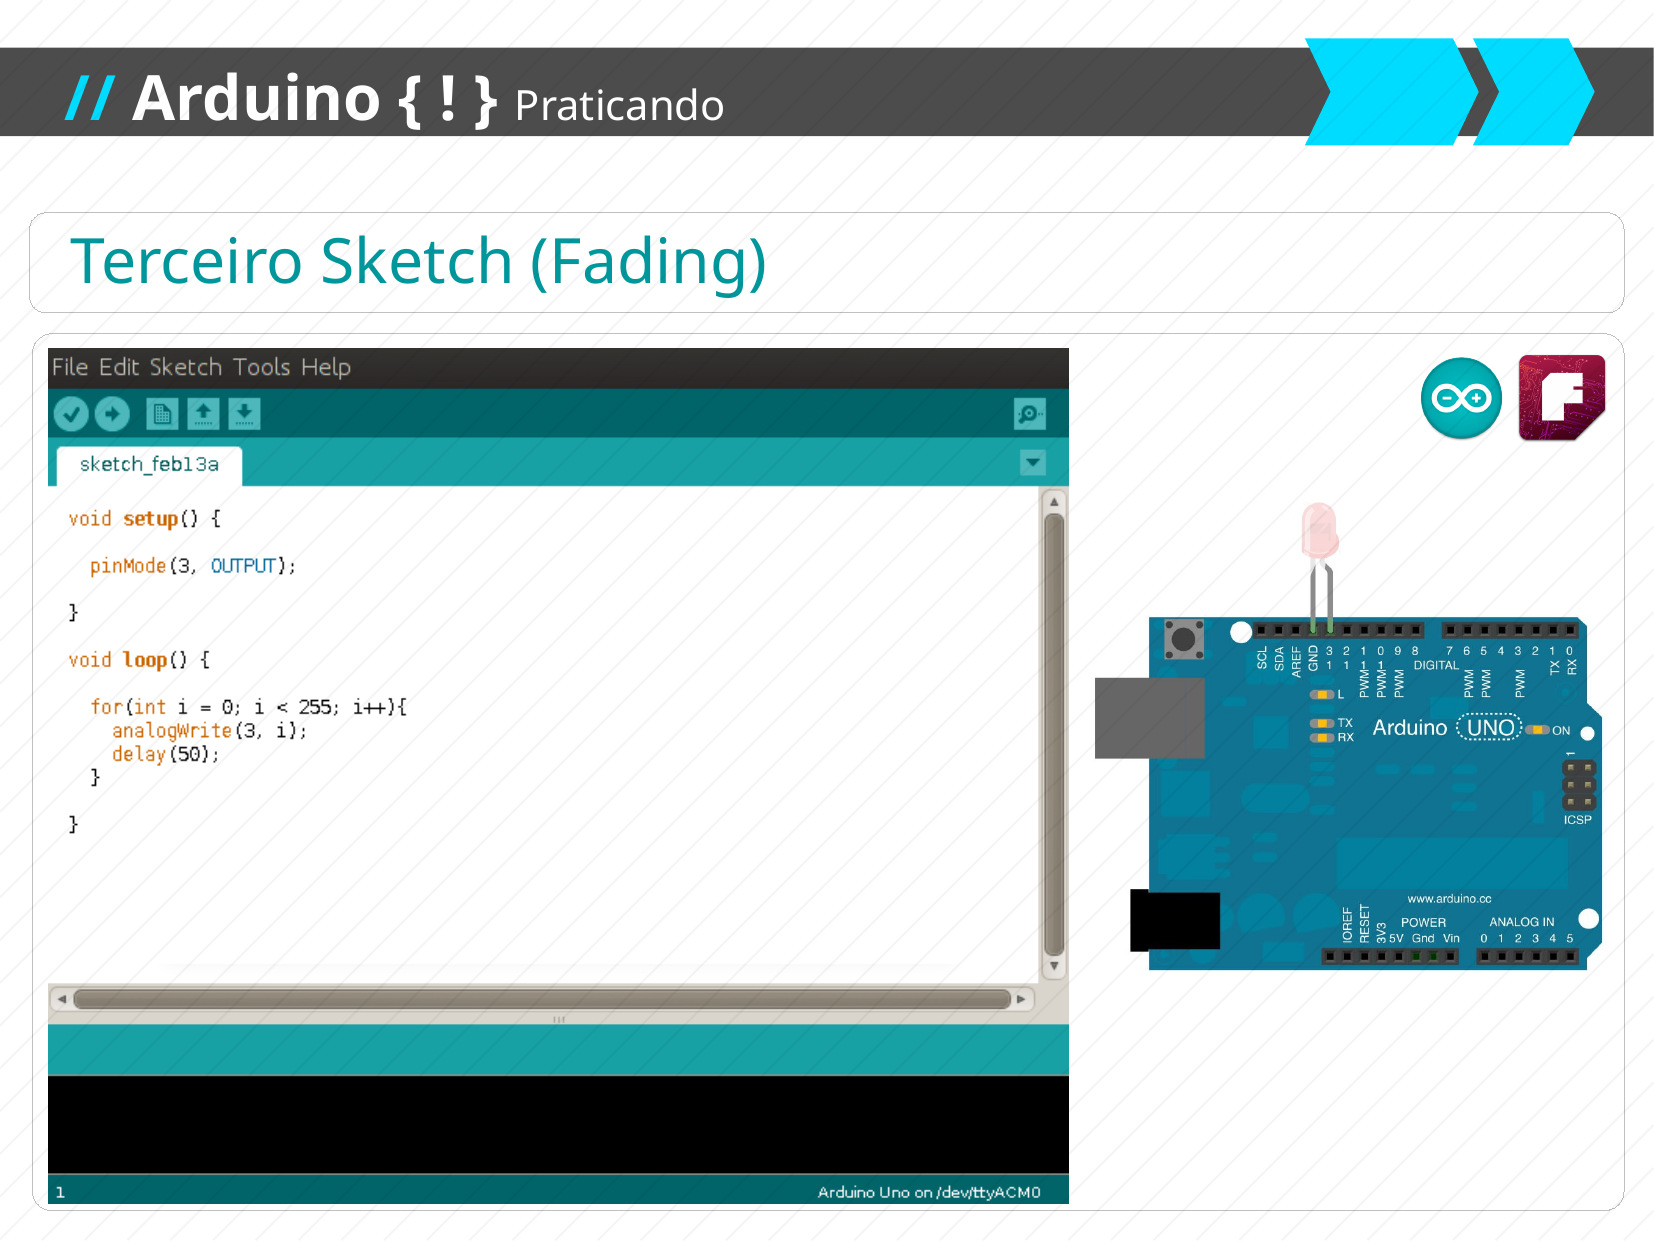

// Arduino { ! } Praticando
Terceiro Sketch (Fading)